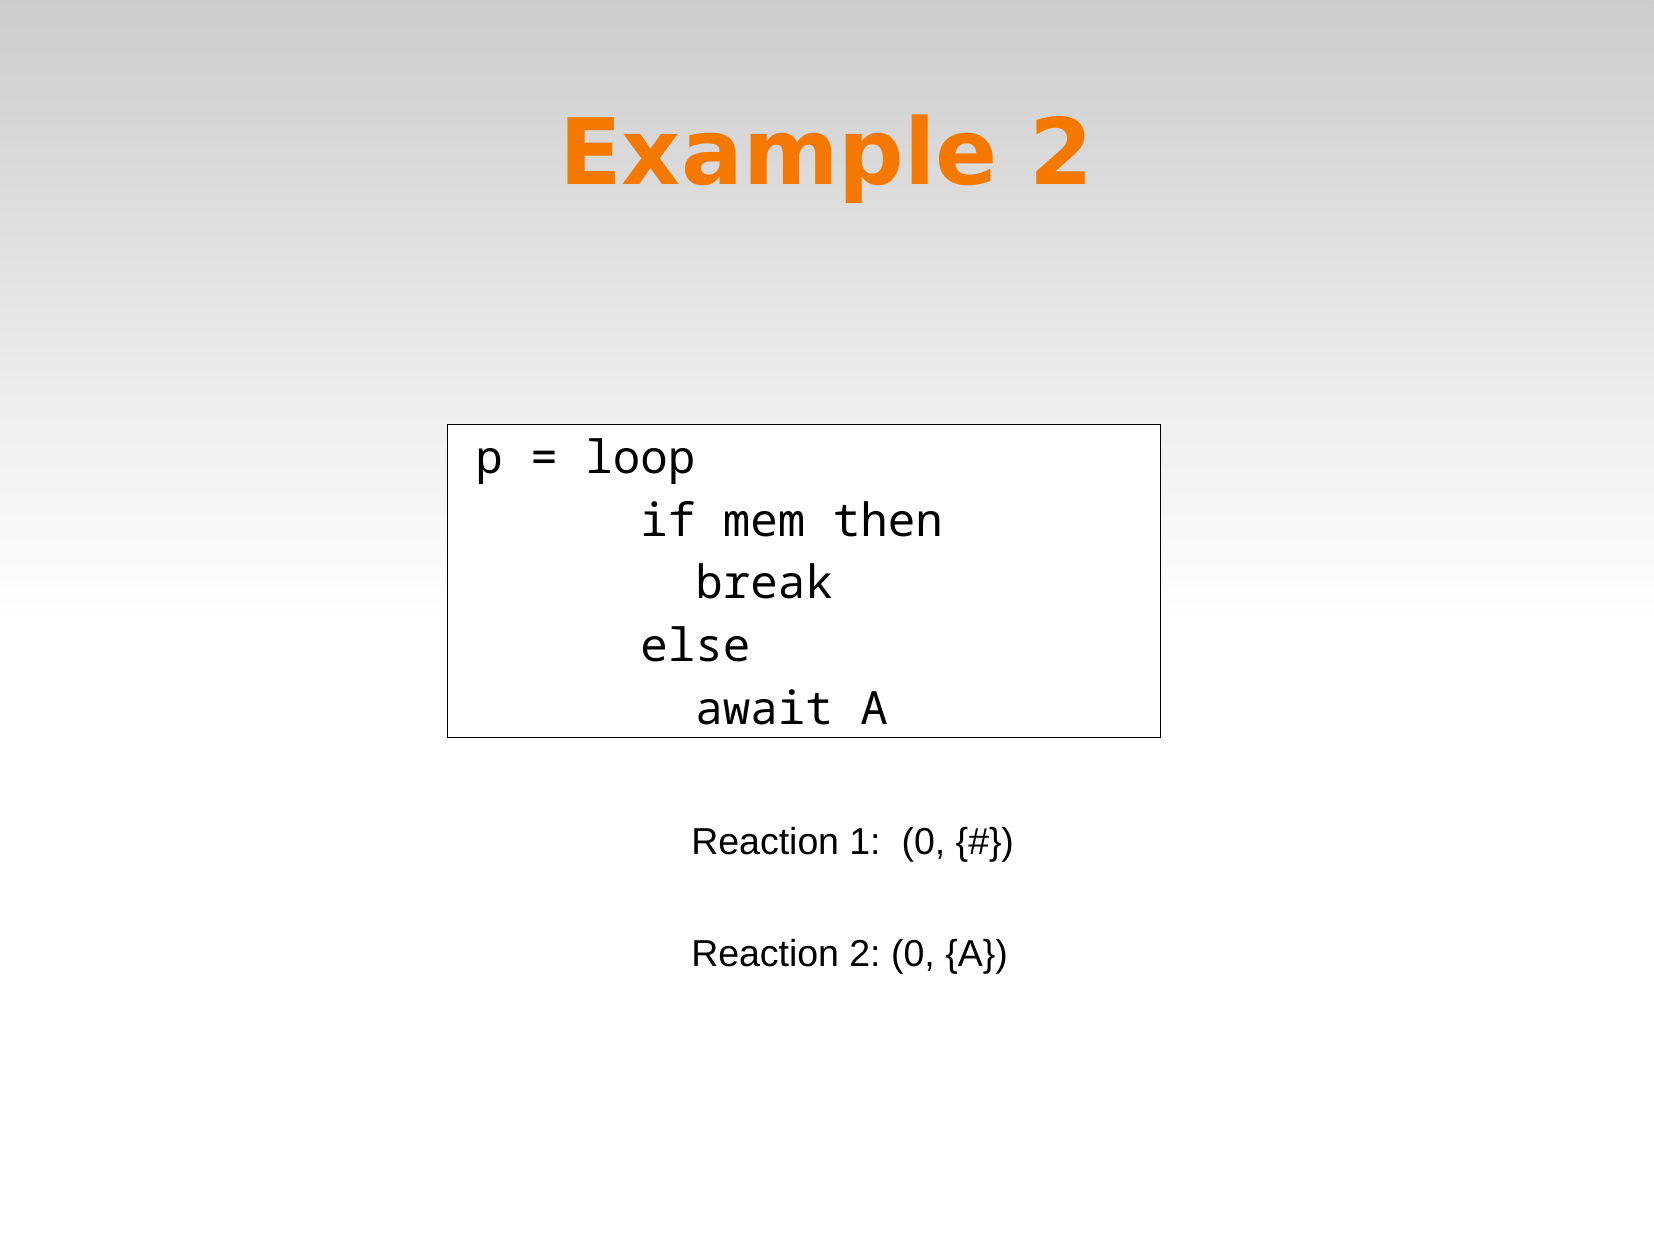

# Example 2
 p = loop
 if mem then
 break
 else
 await A
Reaction 1: (0, {#})
Reaction 2: (0, {A})